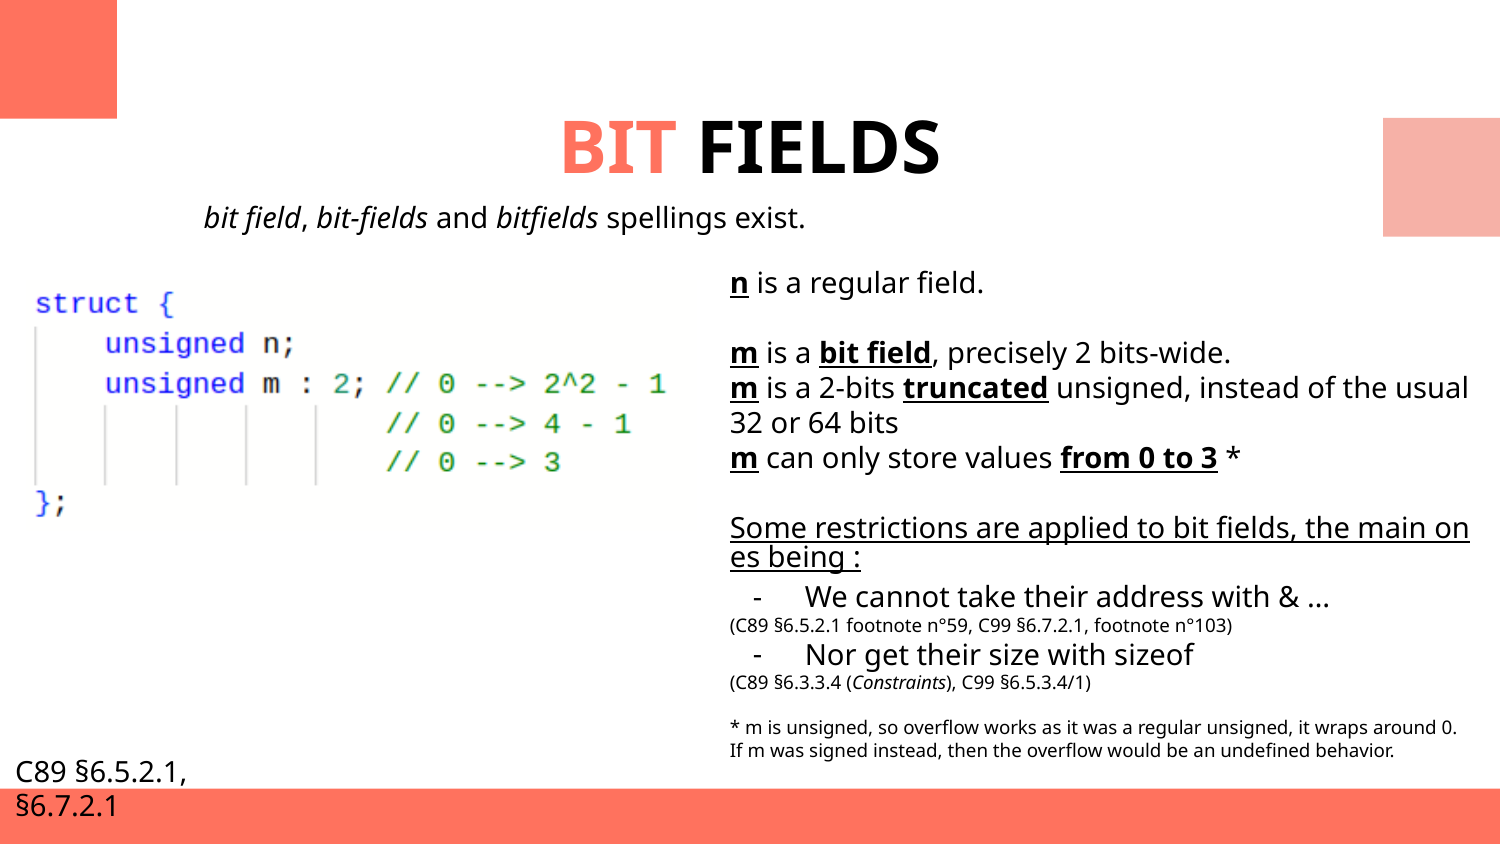

# BIT FIELDS
bit field, bit-fields and bitfields spellings exist.
n is a regular field.
m is a bit field, precisely 2 bits-wide.
m is a 2-bits truncated unsigned, instead of the usual 32 or 64 bits
m can only store values from 0 to 3 *
Some restrictions are applied to bit fields, the main ones being :
We cannot take their address with & …
(C89 §6.5.2.1 footnote n°59, C99 §6.7.2.1, footnote n°103)
Nor get their size with sizeof
(C89 §6.3.3.4 (Constraints), C99 §6.5.3.4/1)
* m is unsigned, so overflow works as it was a regular unsigned, it wraps around 0. If m was signed instead, then the overflow would be an undefined behavior.
C89 §6.5.2.1, §6.7.2.1